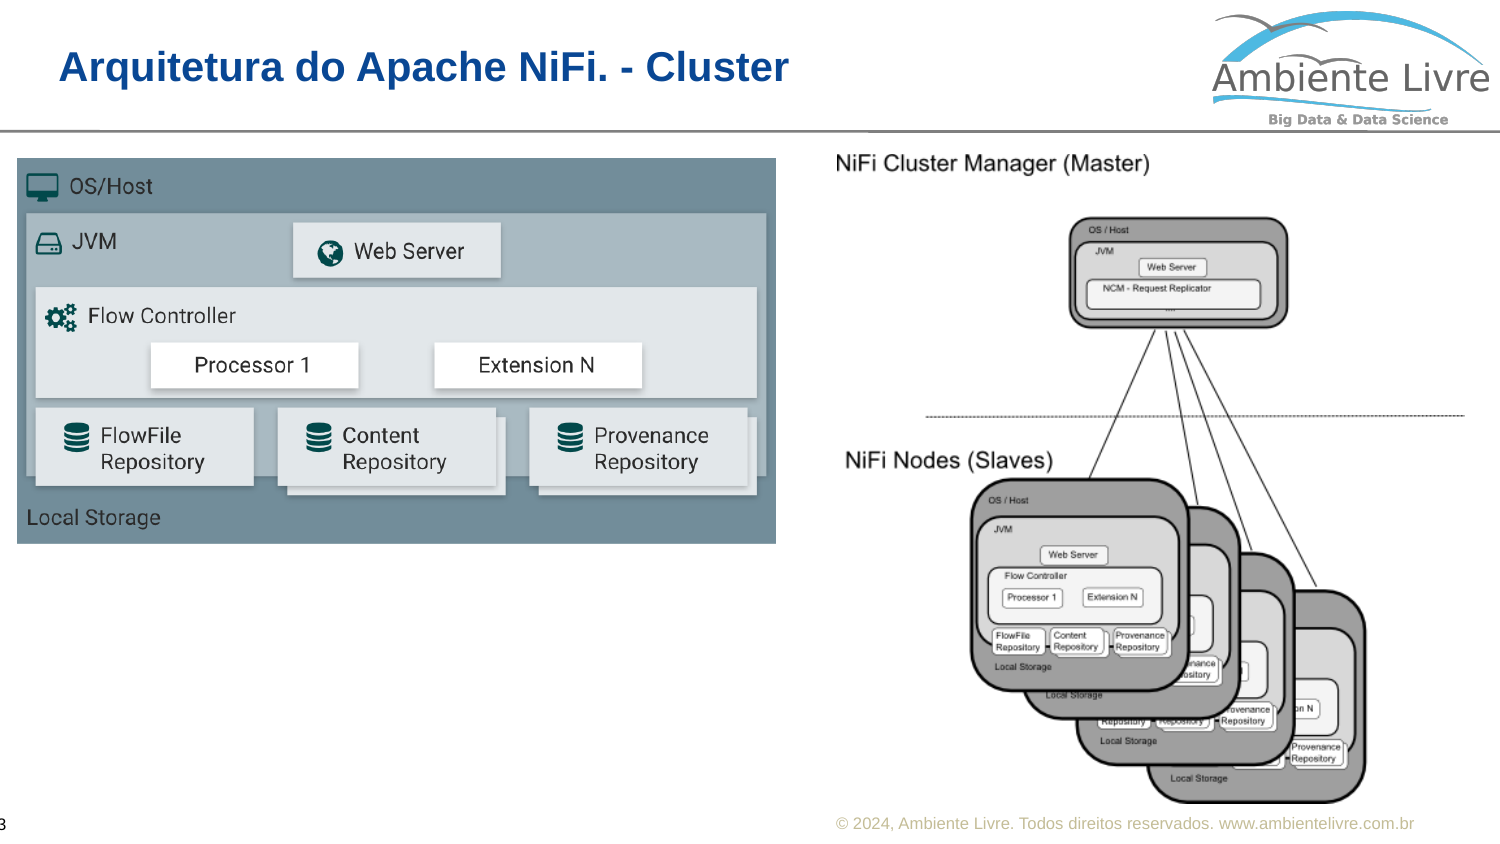

# Arquitetura do Apache NiFi. - Cluster
Arquitetura.